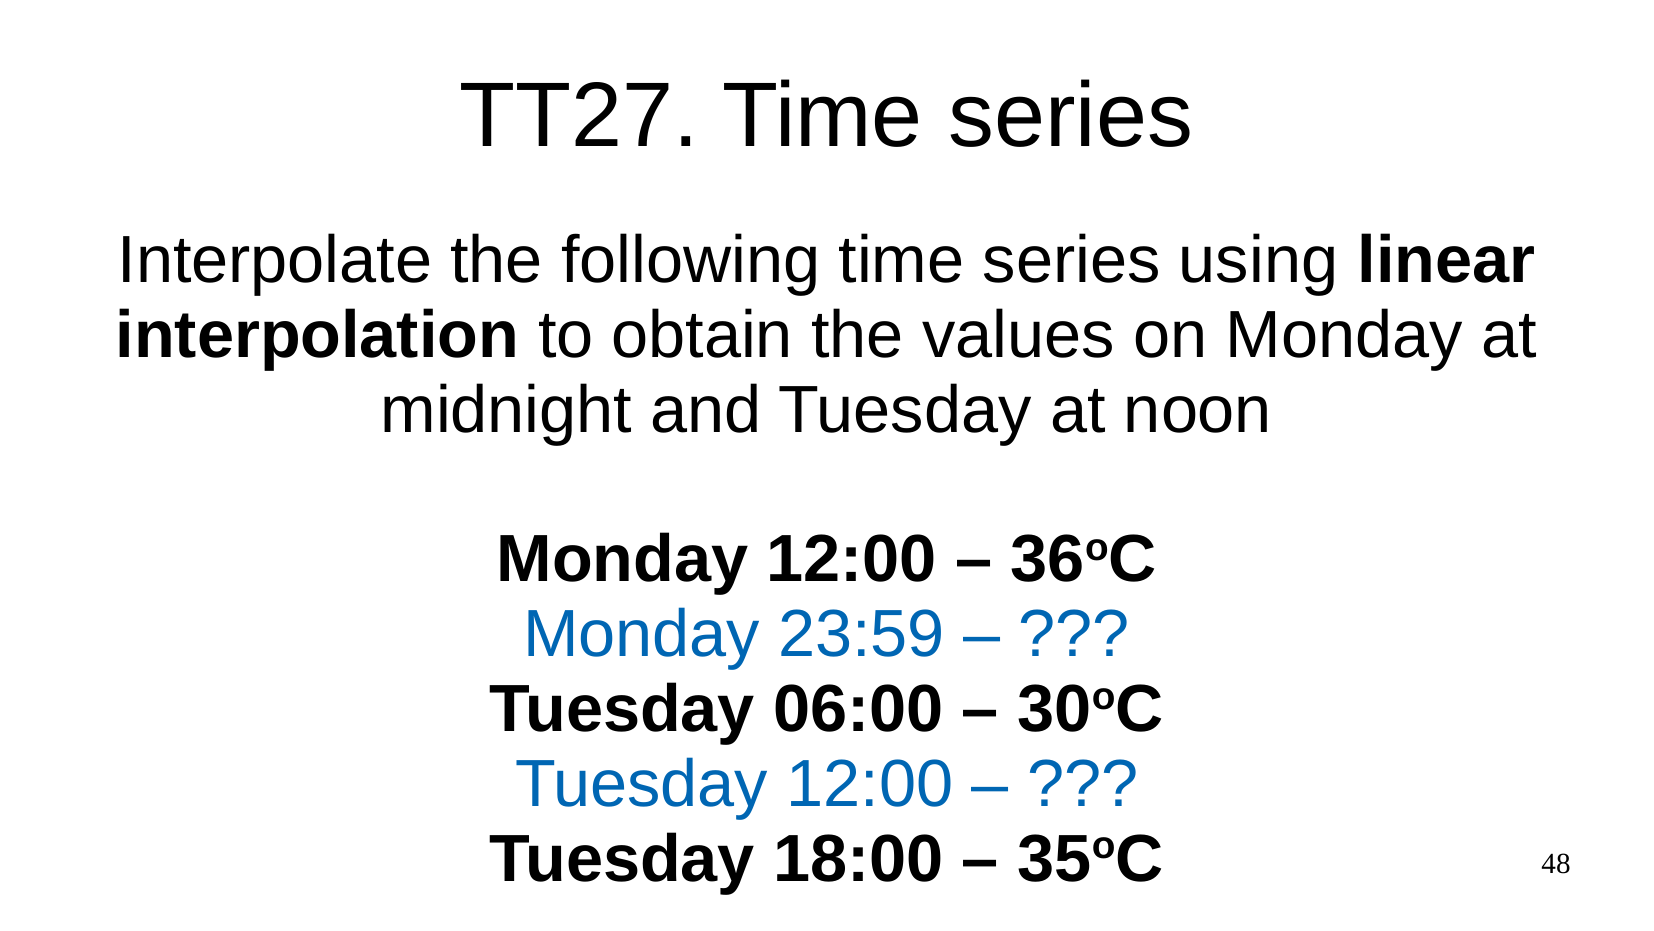

# TT27. Time series
Interpolate the following time series using linear interpolation to obtain the values on Monday at midnight and Tuesday at noon
Monday 12:00 – 36oC
Monday 23:59 – ???
Tuesday 06:00 – 30oC
Tuesday 12:00 – ???
Tuesday 18:00 – 35oC
48